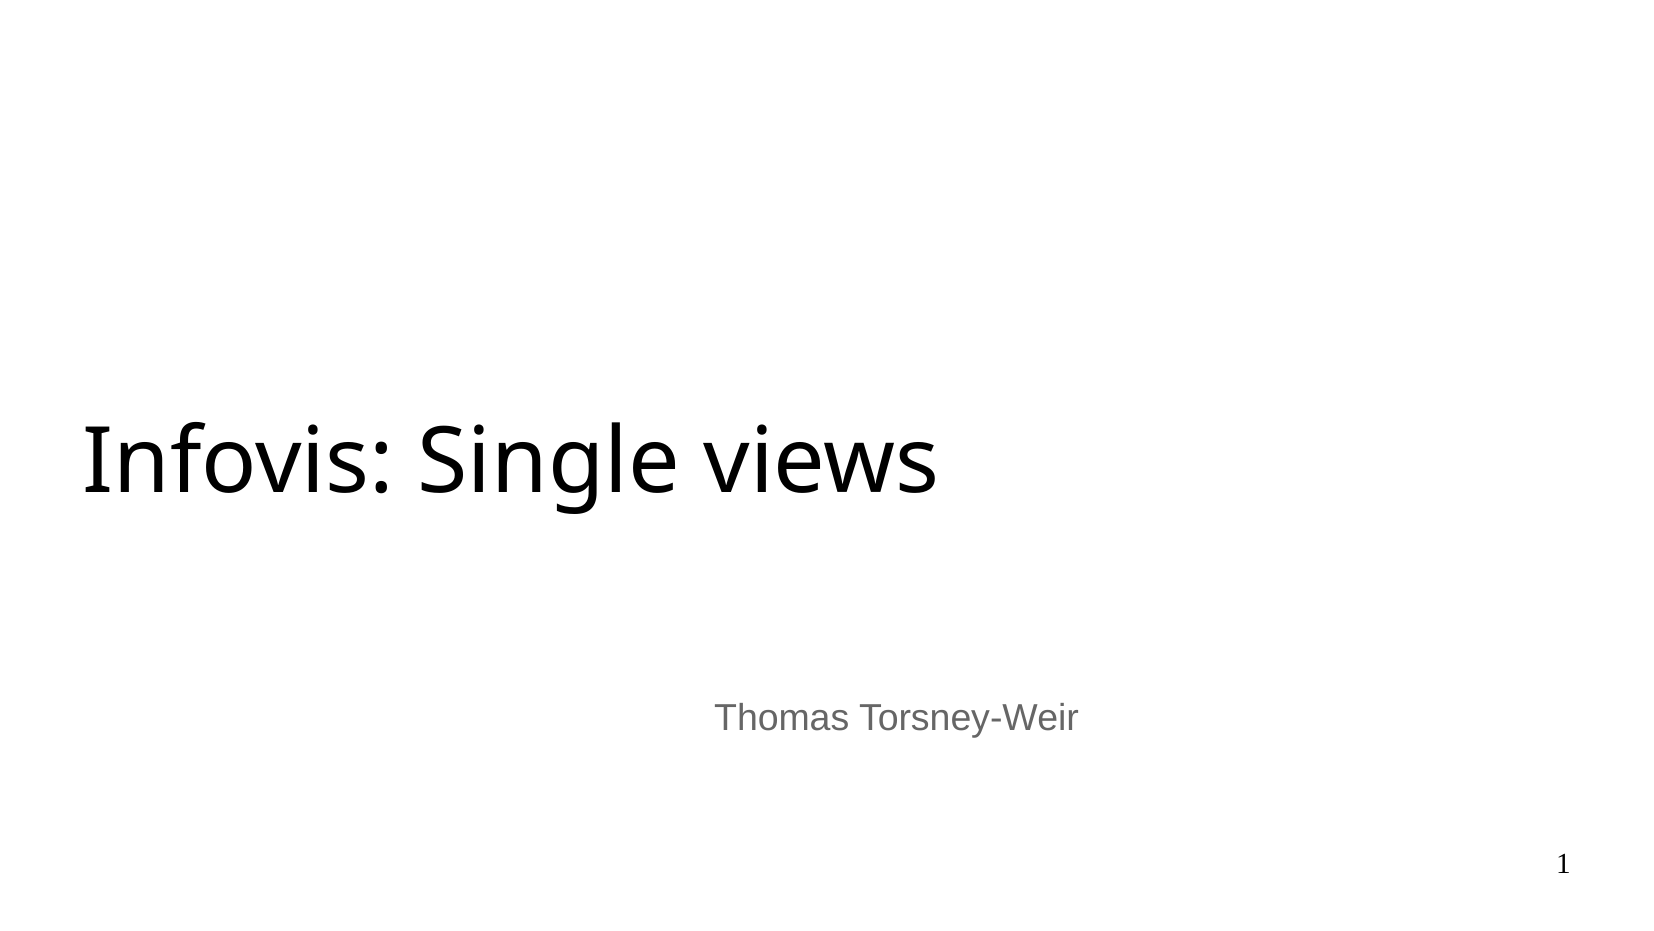

# Infovis: Single views
Thomas Torsney-Weir
1